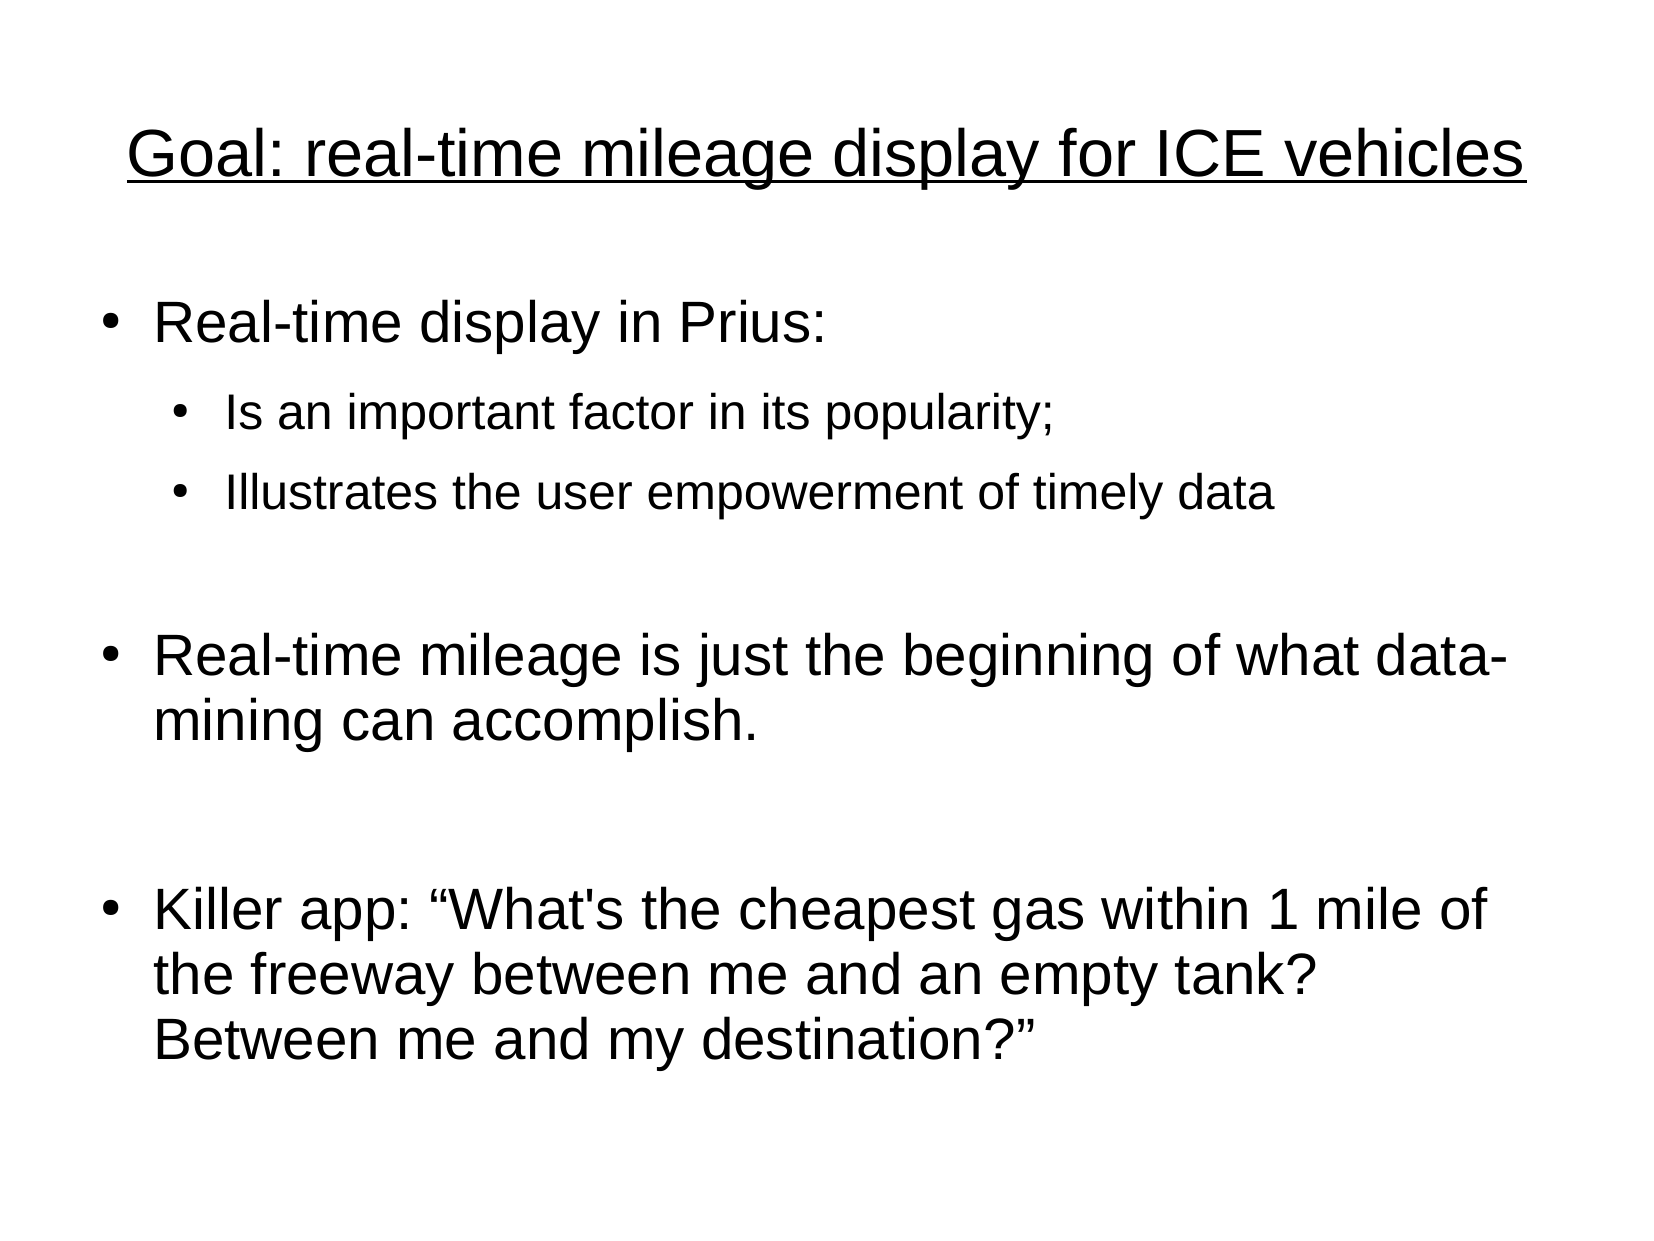

# Goal: real-time mileage display for ICE vehicles
Real-time display in Prius:
Is an important factor in its popularity;
Illustrates the user empowerment of timely data
Real-time mileage is just the beginning of what data-mining can accomplish.
Killer app: “What's the cheapest gas within 1 mile of the freeway between me and an empty tank? Between me and my destination?”